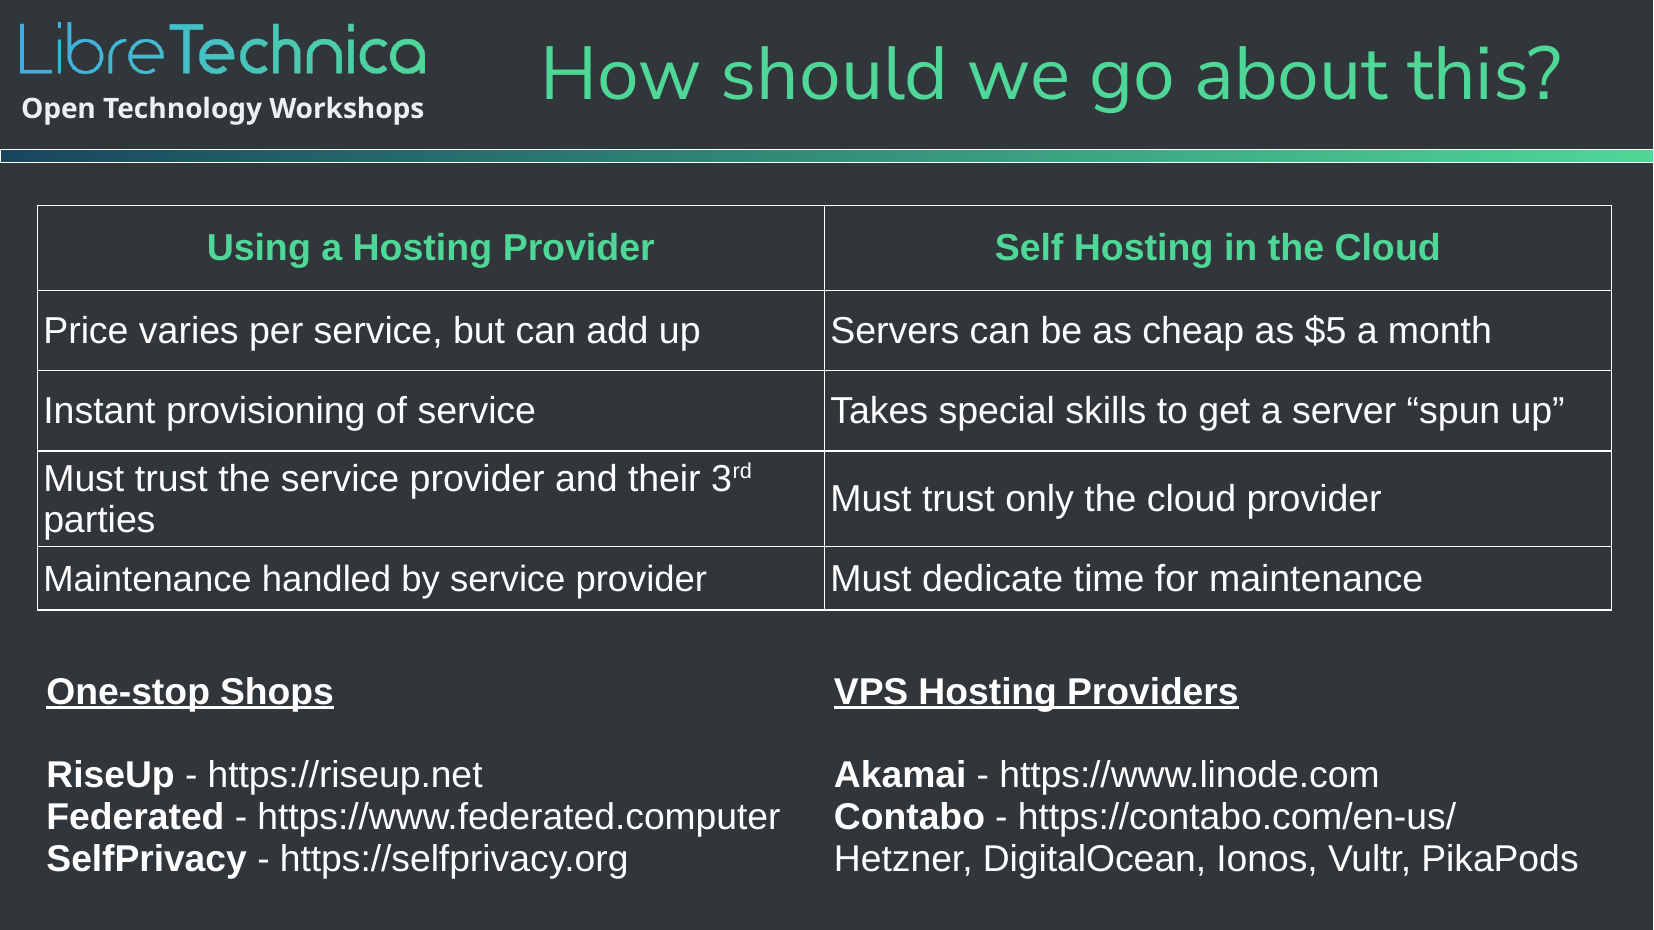

How should we go about this?
# Open Technology Workshops
| Using a Hosting Provider | Self Hosting in the Cloud |
| --- | --- |
| Price varies per service, but can add up | Servers can be as cheap as $5 a month |
| Instant provisioning of service | Takes special skills to get a server “spun up” |
| Must trust the service provider and their 3rd parties | Must trust only the cloud provider |
| Maintenance handled by service provider | Must dedicate time for maintenance |
One-stop Shops
RiseUp - https://riseup.net
Federated - https://www.federated.computer
SelfPrivacy - https://selfprivacy.org
VPS Hosting Providers
Akamai - https://www.linode.com
Contabo - https://contabo.com/en-us/
Hetzner, DigitalOcean, Ionos, Vultr, PikaPods